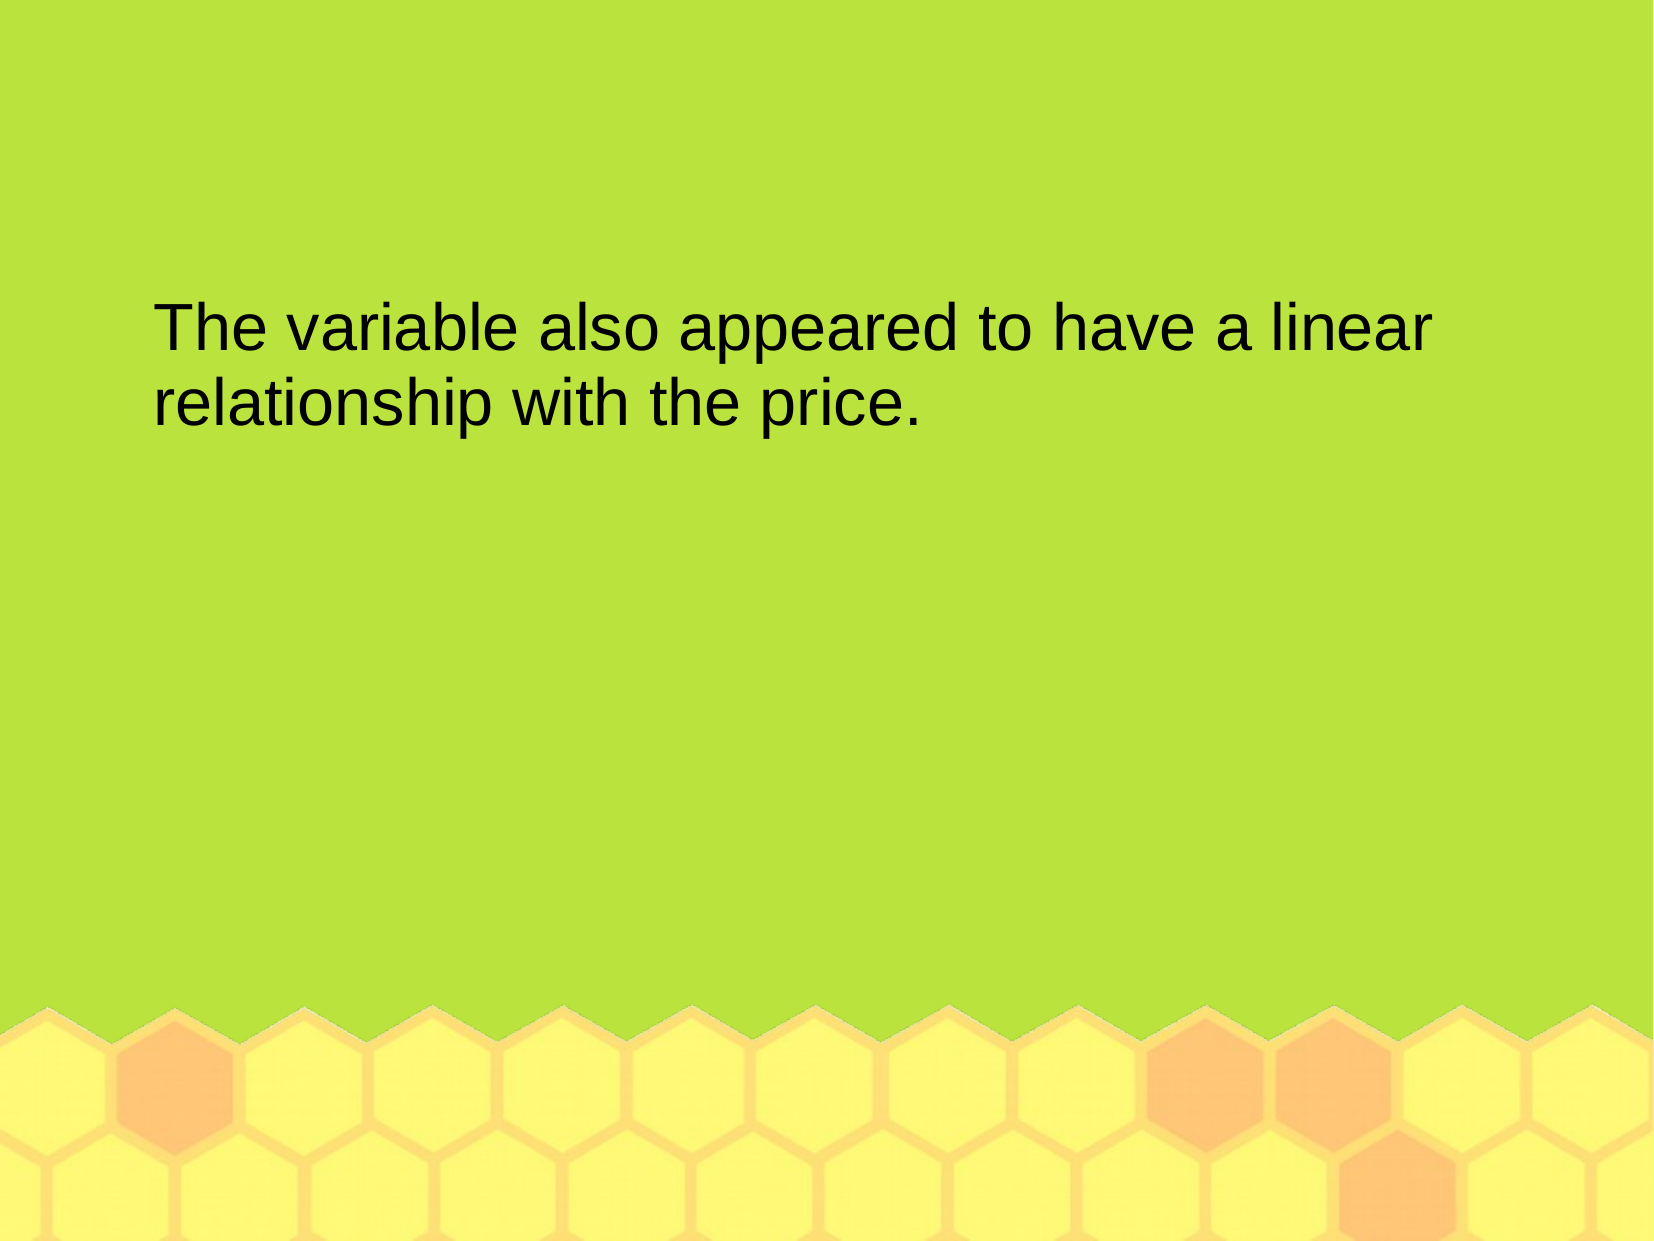

#
The variable also appeared to have a linear relationship with the price.